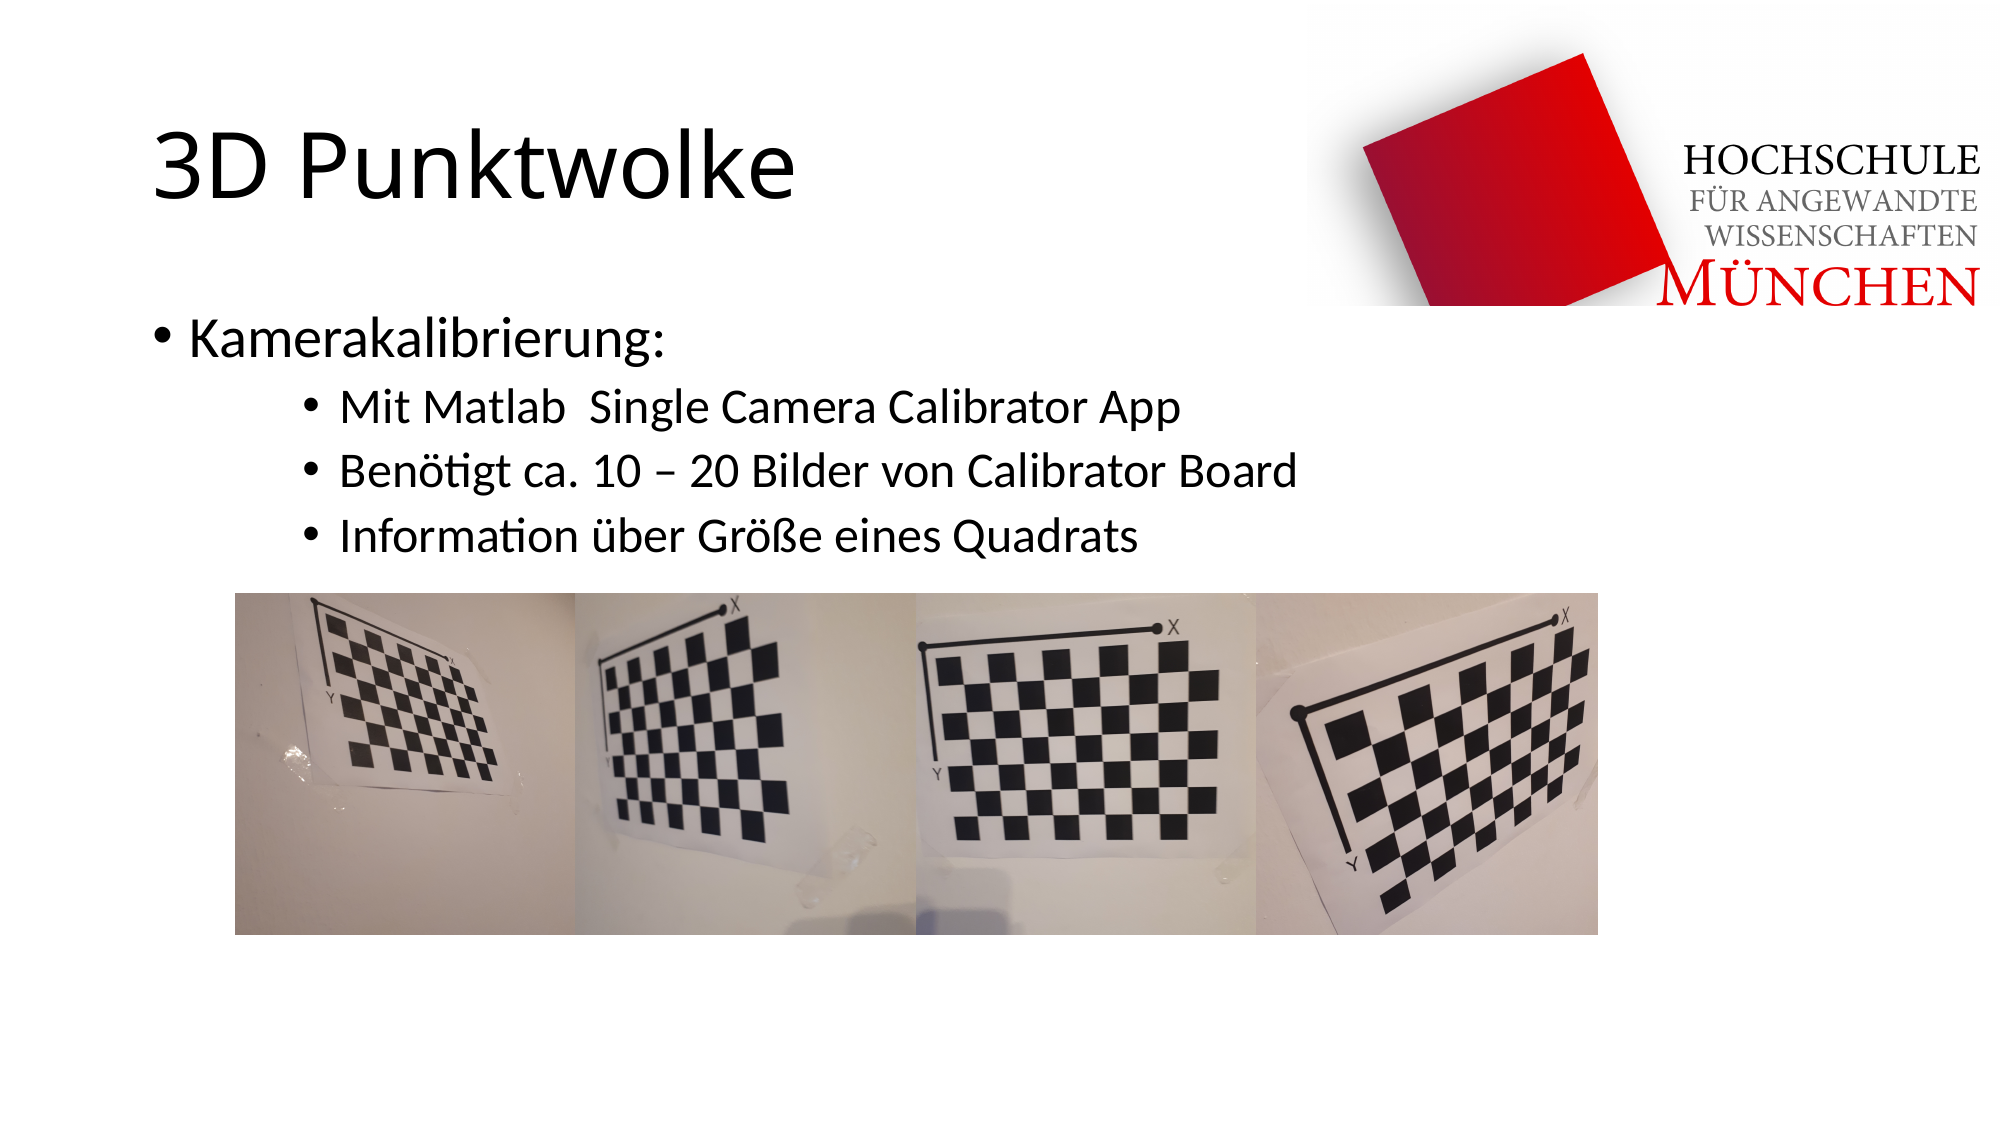

# 3D Punktwolke
Kamerakalibrierung:
Mit Matlab Single Camera Calibrator App
Benötigt ca. 10 – 20 Bilder von Calibrator Board
Information über Größe eines Quadrats